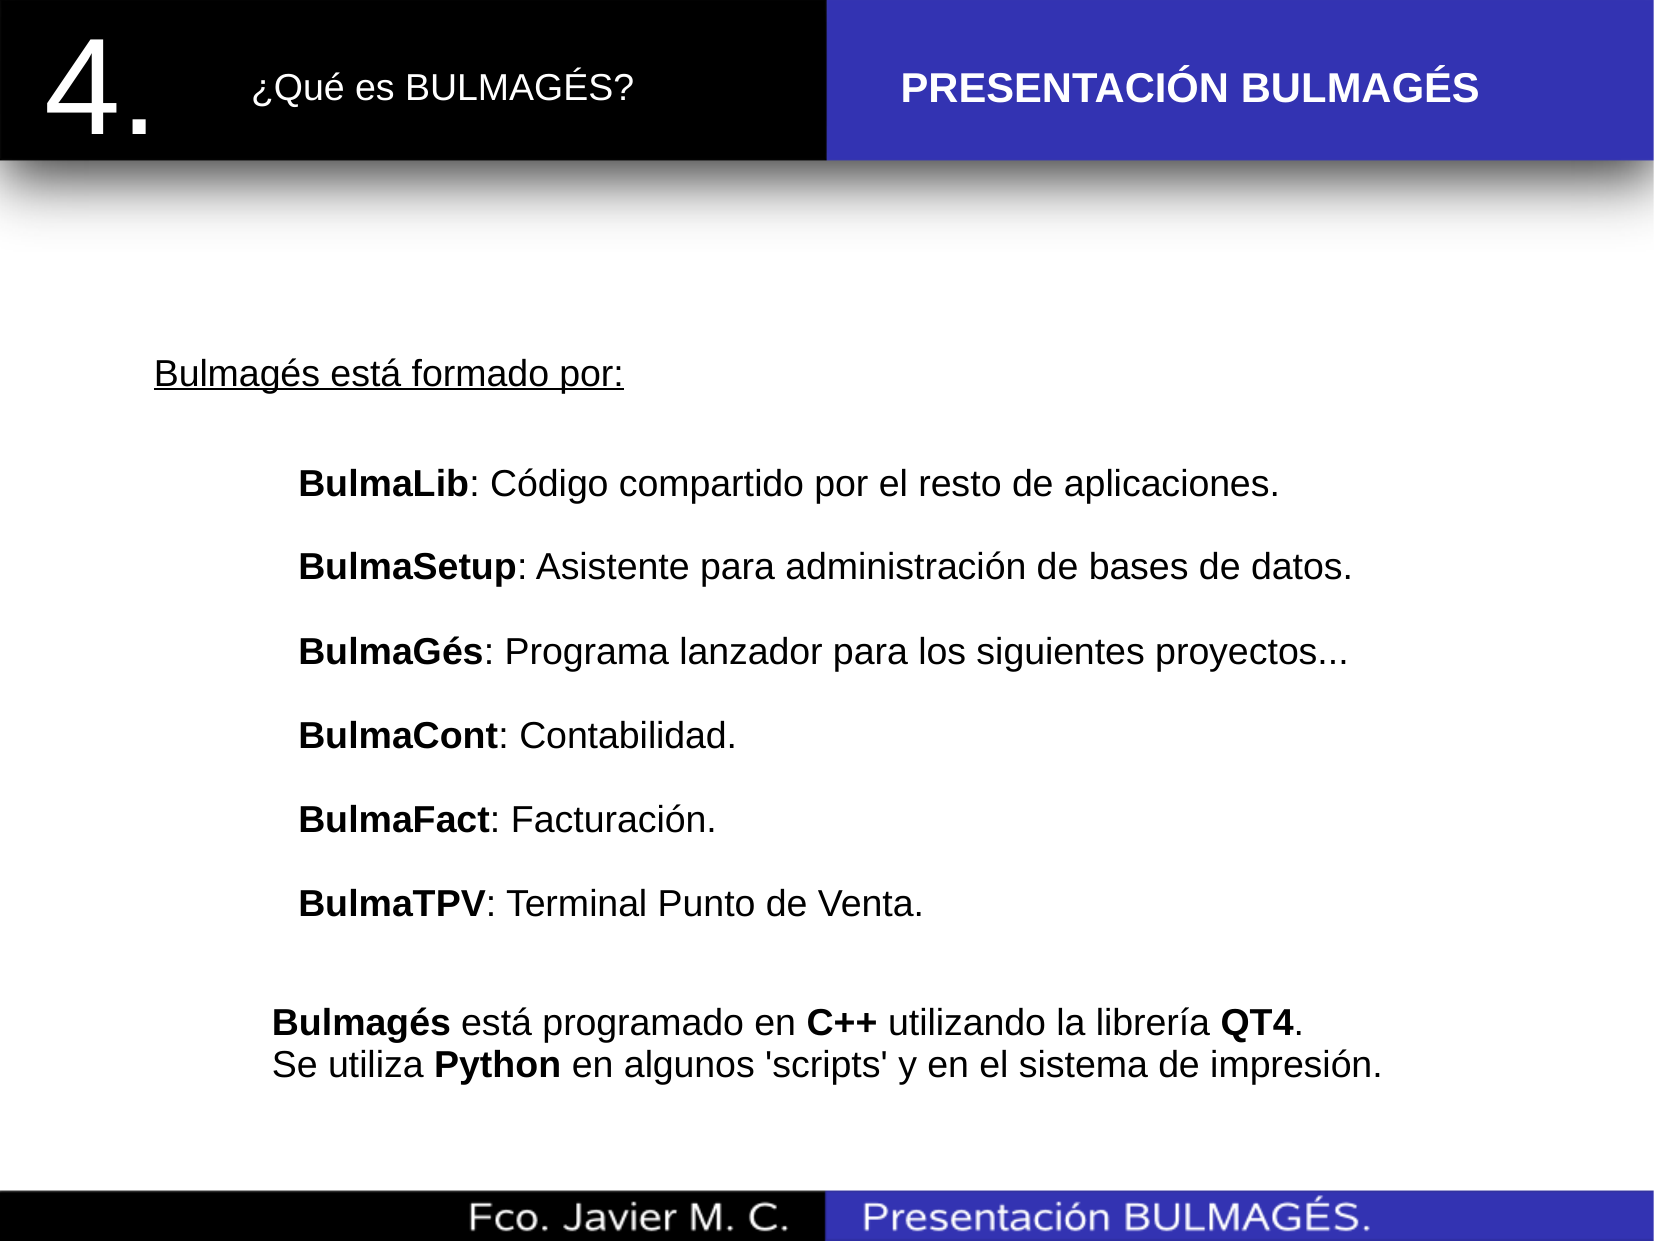

PRESENTACIÓN BULMAGÉS
¿Qué es BULMAGÉS?
Bulmagés está formado por:
 BulmaLib: Código compartido por el resto de aplicaciones.
 BulmaSetup: Asistente para administración de bases de datos.
 BulmaGés: Programa lanzador para los siguientes proyectos...
 BulmaCont: Contabilidad.
 BulmaFact: Facturación.
 BulmaTPV: Terminal Punto de Venta.
Bulmagés está programado en C++ utilizando la librería QT4.
Se utiliza Python en algunos 'scripts' y en el sistema de impresión.